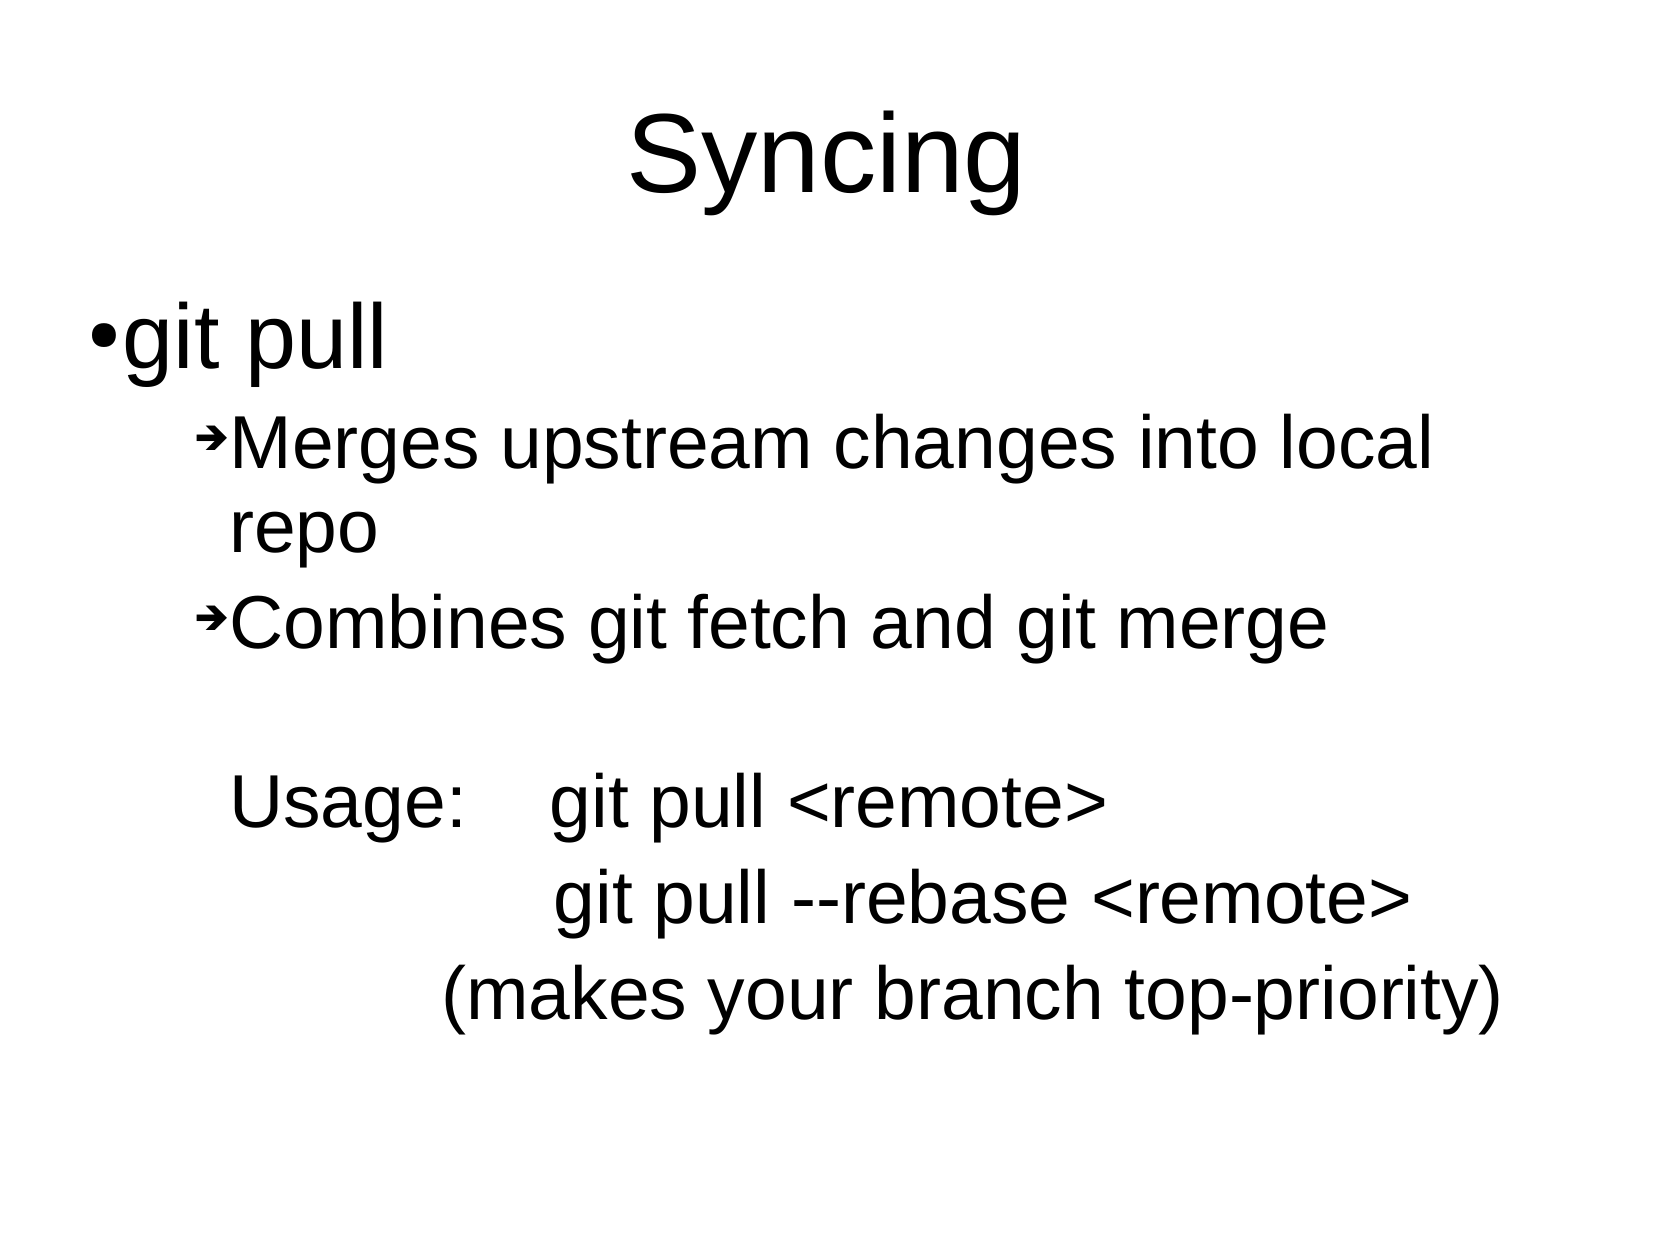

# Syncing
git pull
Merges upstream changes into local repo
Combines git fetch and git merge
Usage: git pull <remote>
 git pull --rebase <remote>
(makes your branch top-priority)